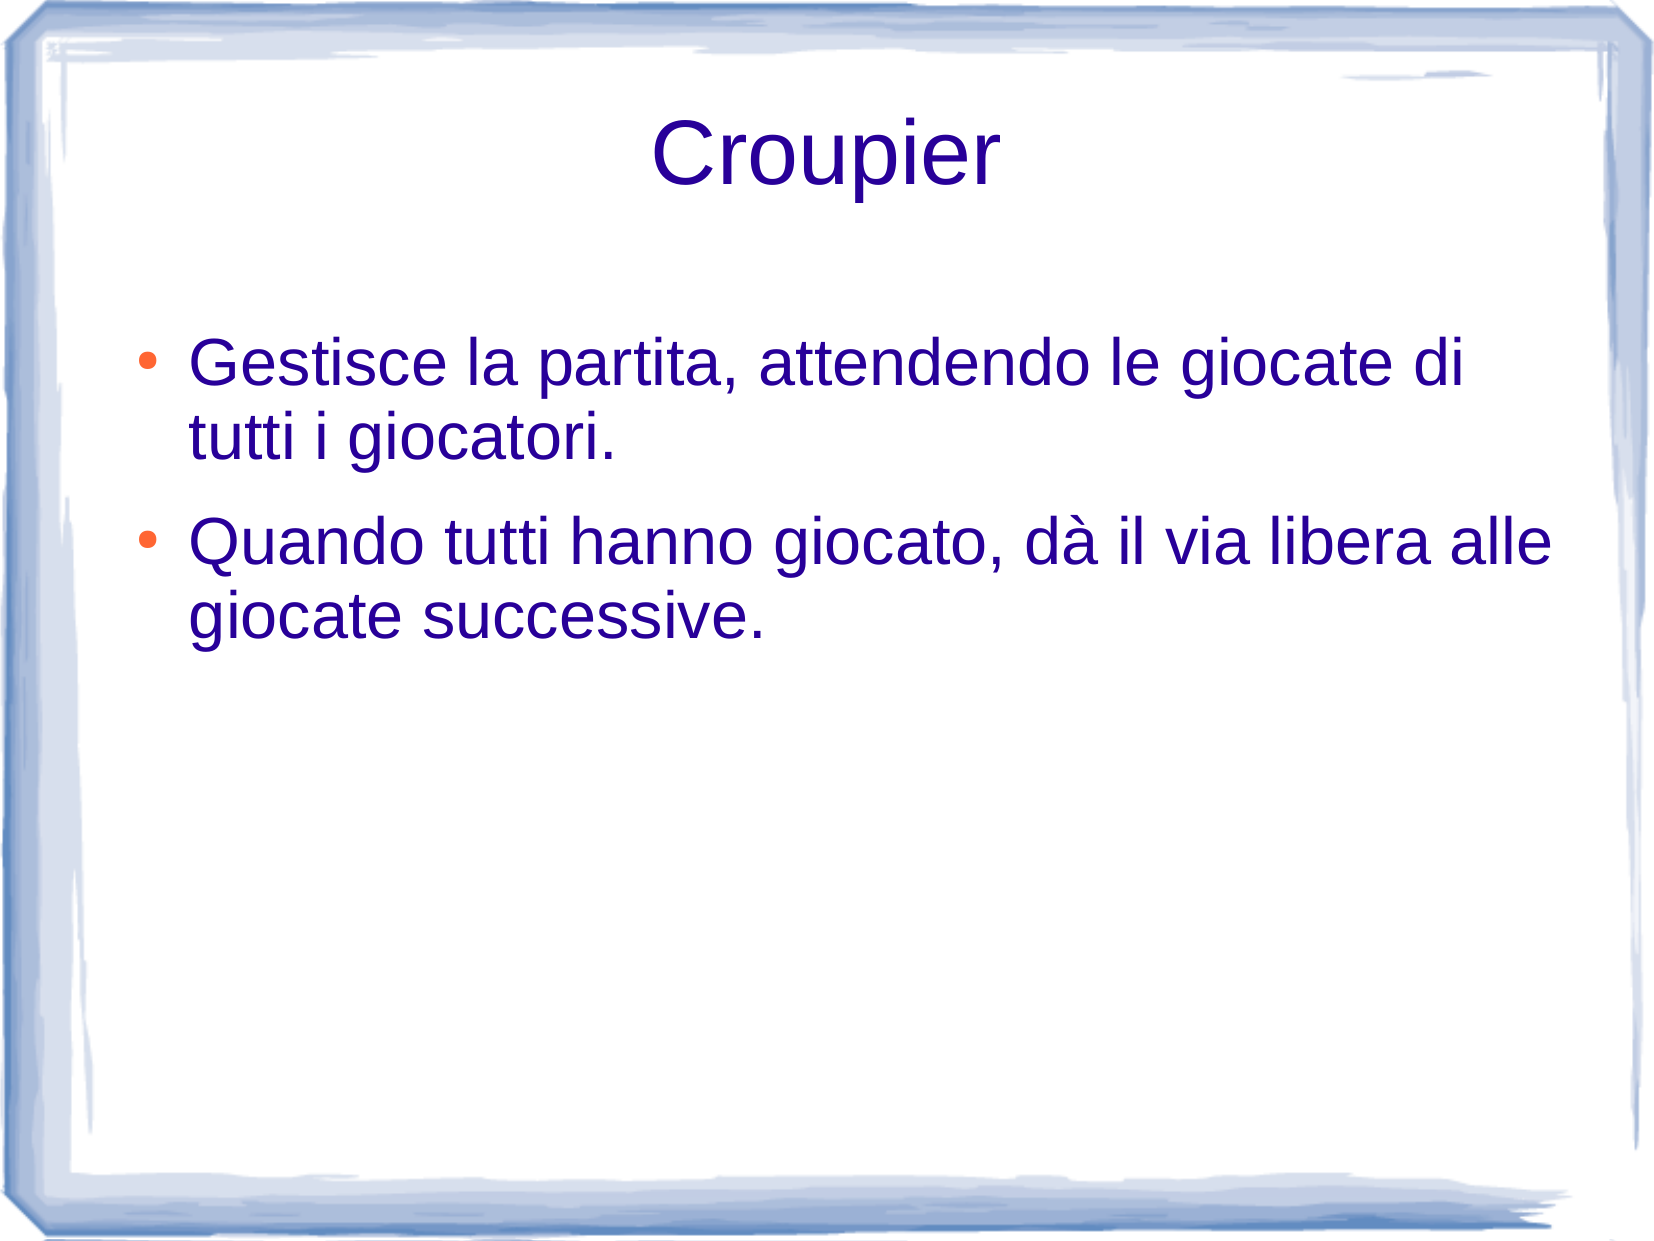

# Croupier
Gestisce la partita, attendendo le giocate di tutti i giocatori.
Quando tutti hanno giocato, dà il via libera alle giocate successive.